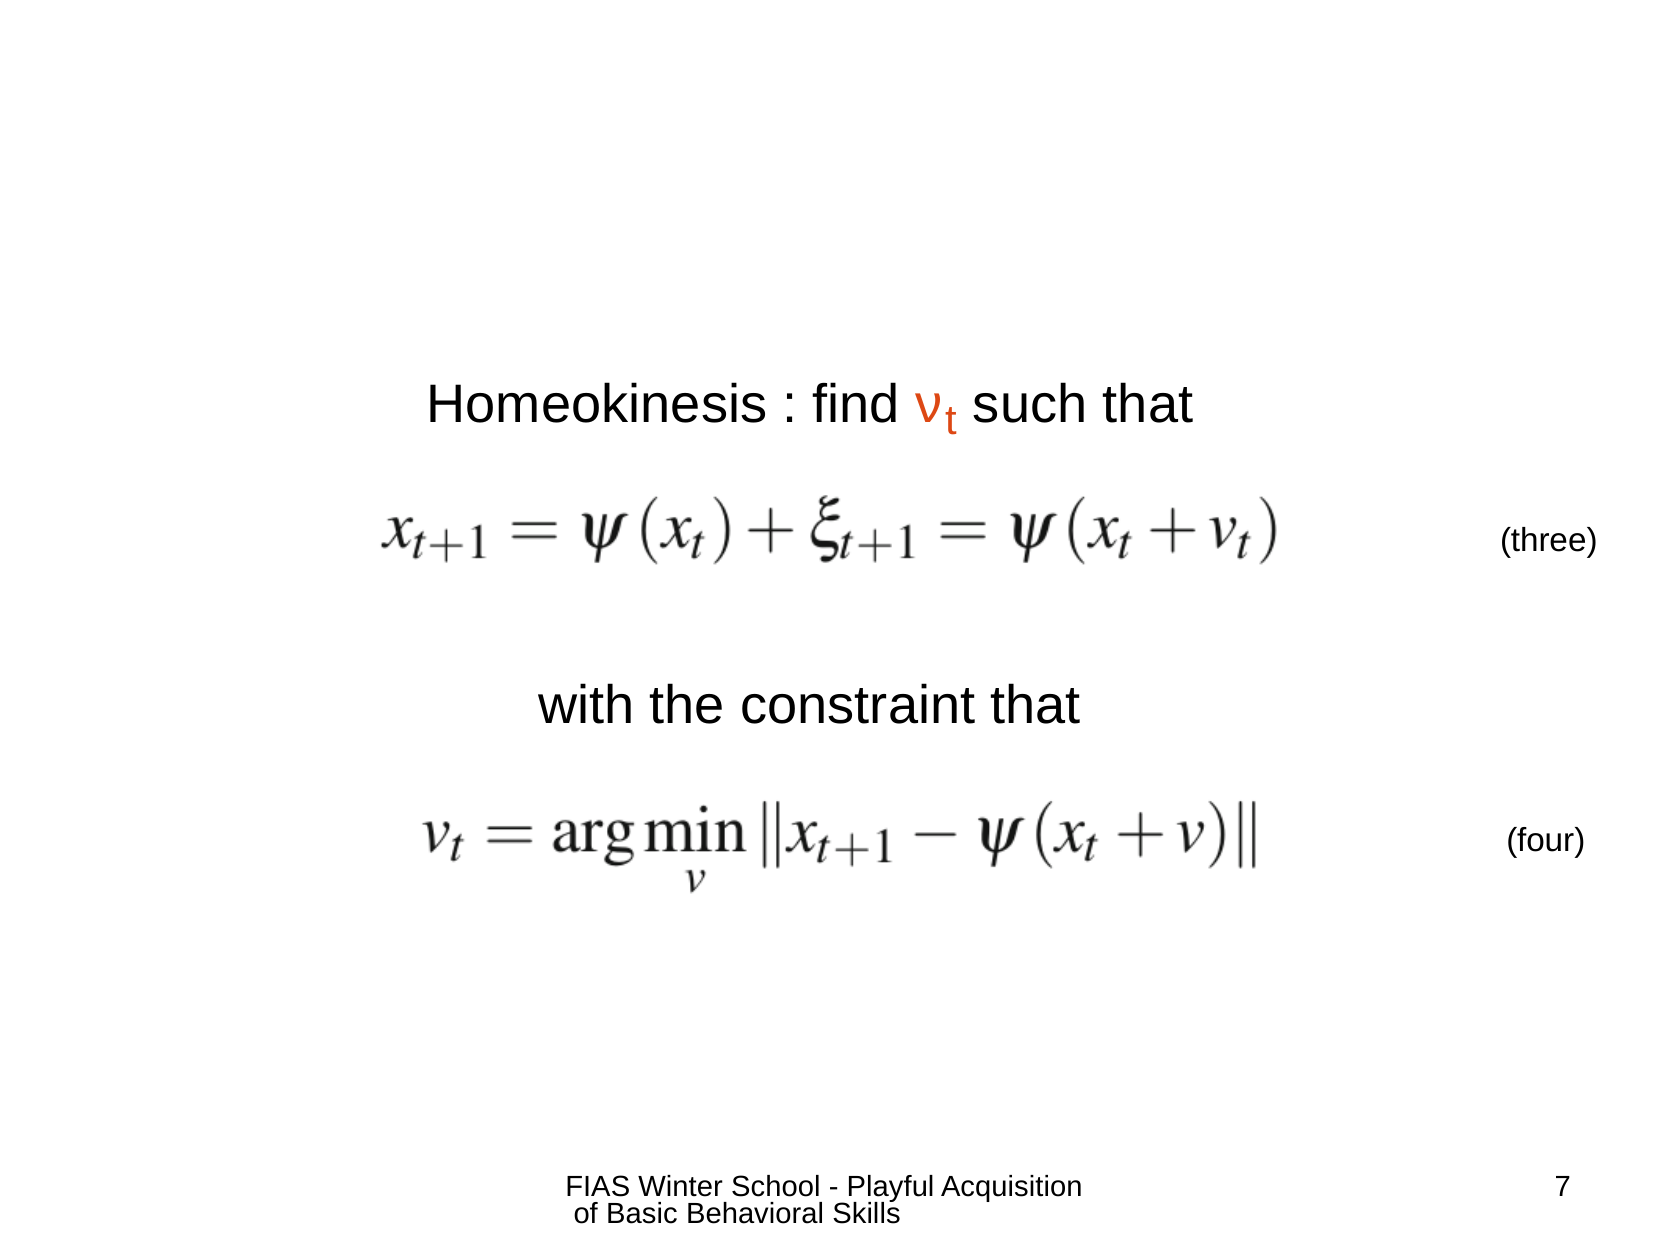

Homeokinesis : find ν such that
t
(three)
with the constraint that
(four)
FIAS Winter School - Playful Acquisition of Basic Behavioral Skills
7